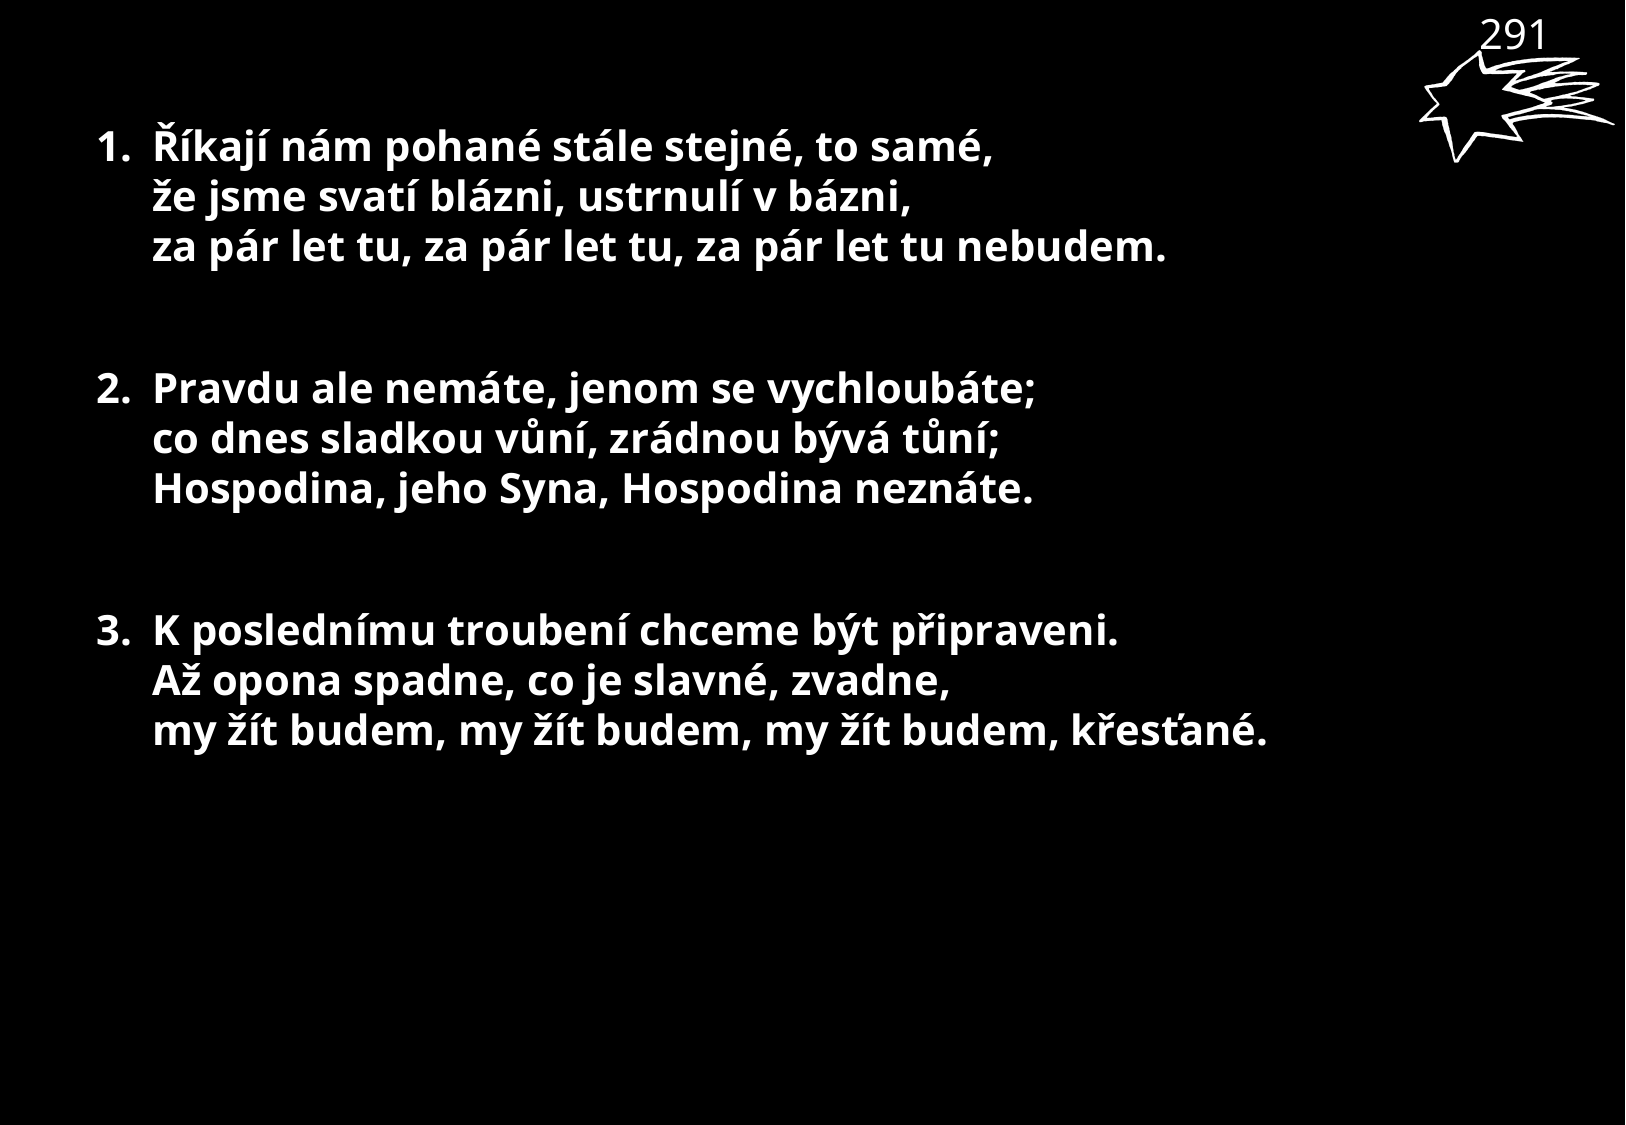

291
# 1. 	Říkají nám pohané stále stejné, to samé, že jsme svatí blázni, ustrnulí v bázni, za pár let tu, za pár let tu, za pár let tu nebudem.
2.	Pravdu ale nemáte, jenom se vychloubáte;
co dnes sladkou vůní, zrádnou bývá tůní;
Hospodina, jeho Syna, Hospodina neznáte.
3.	K poslednímu troubení chceme být připraveni.
Až opona spadne, co je slavné, zvadne,
my žít budem, my žít budem, my žít budem, křesťané.